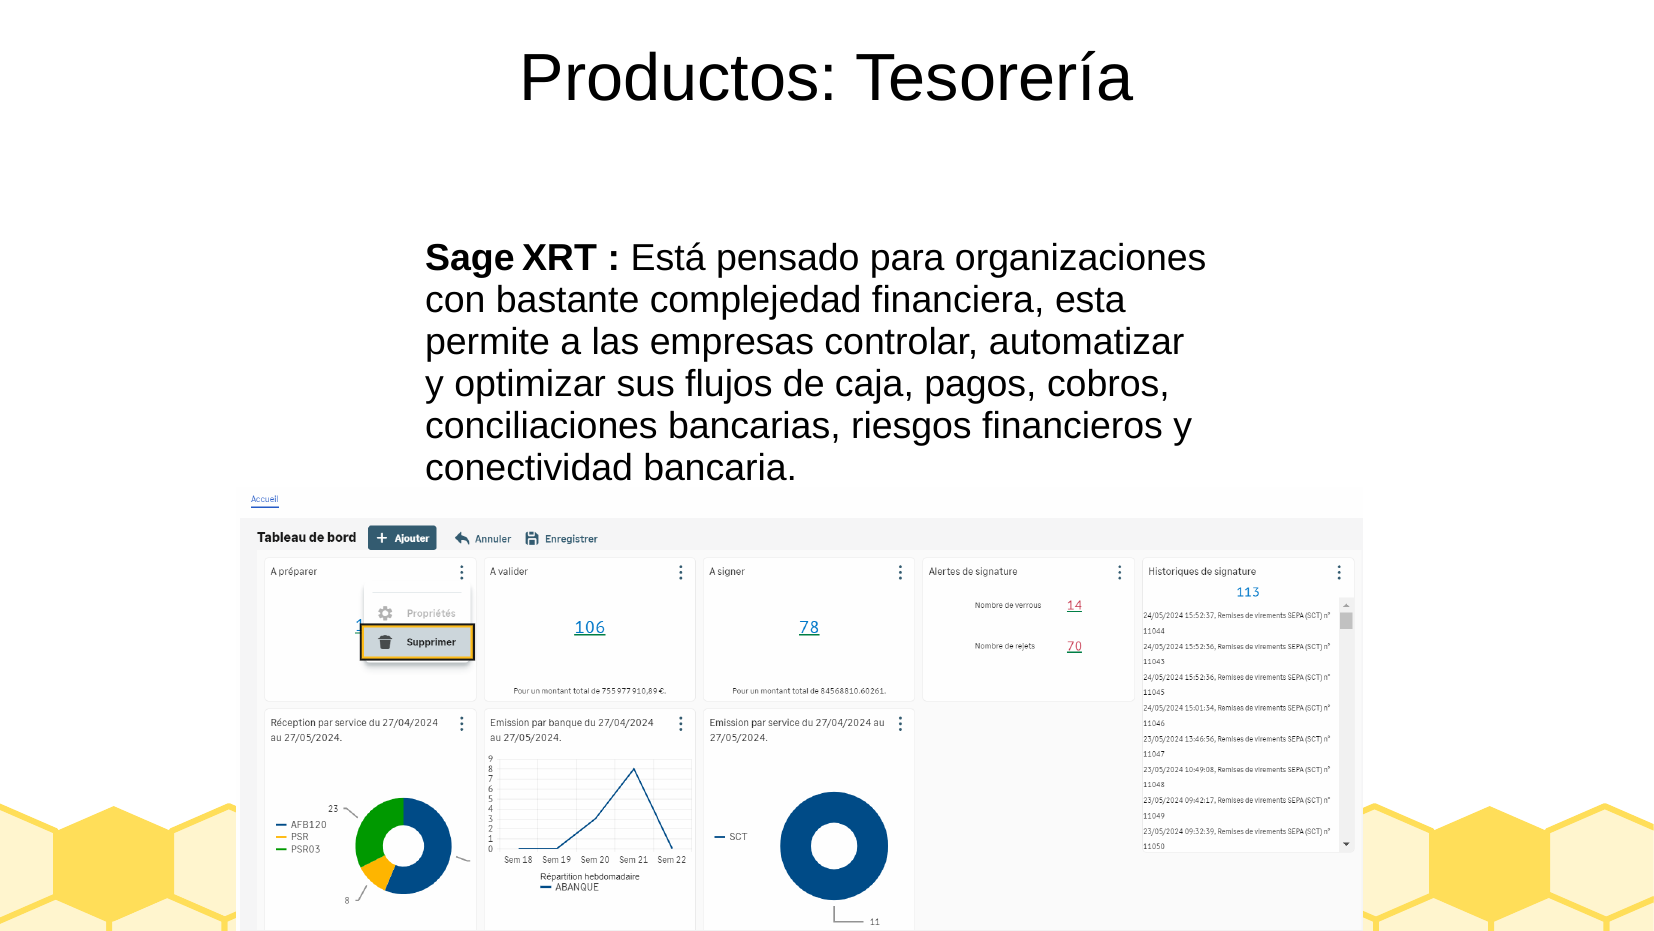

# Productos: Tesorería
Sage XRT : Está pensado para organizaciones con bastante complejedad financiera, esta permite a las empresas controlar, automatizar y optimizar sus flujos de caja, pagos, cobros, conciliaciones bancarias, riesgos financieros y conectividad bancaria.